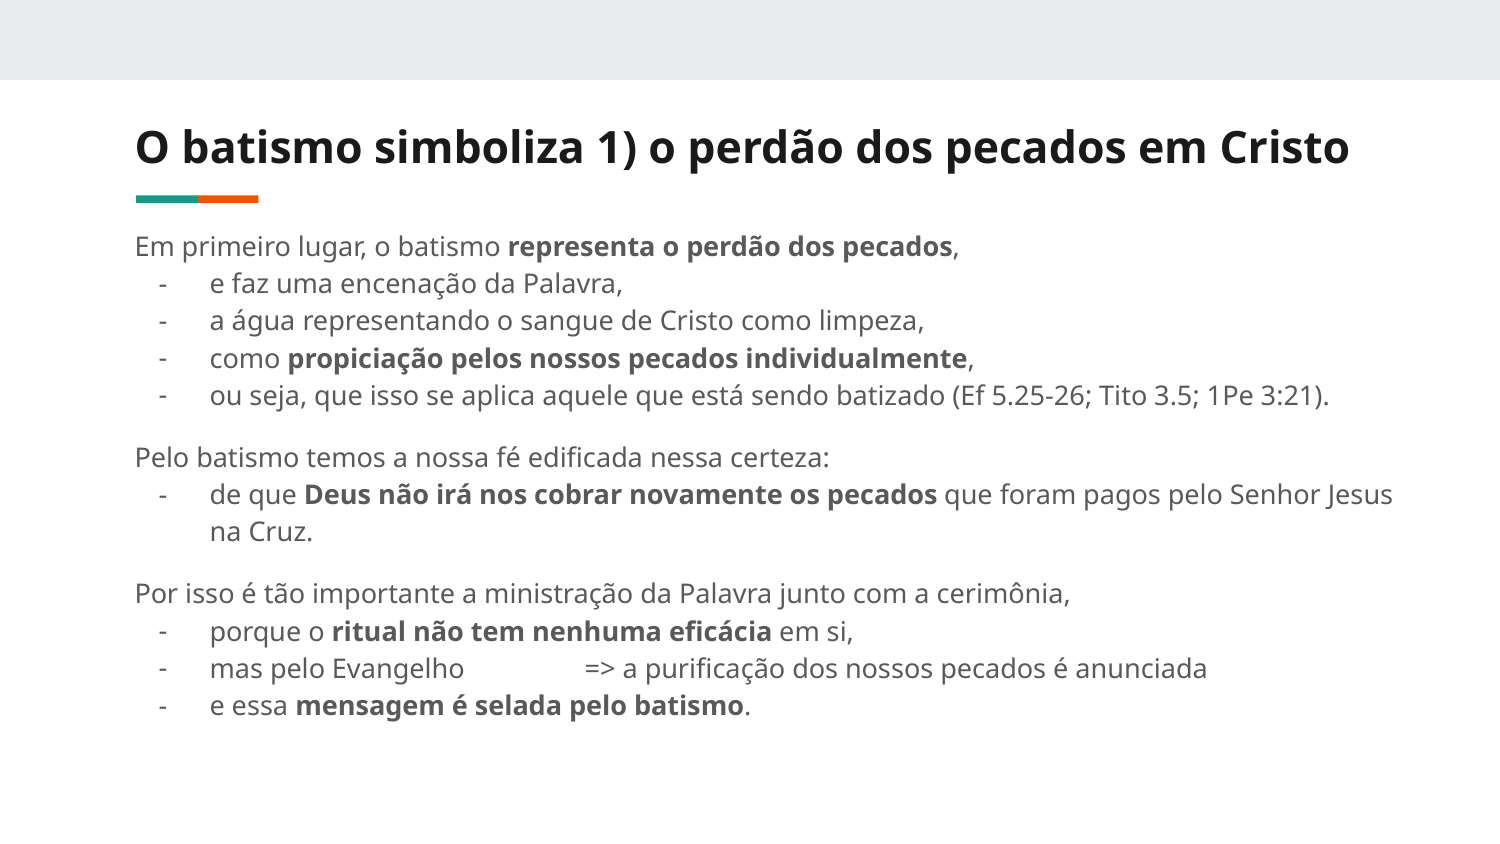

# O batismo simboliza 1) o perdão dos pecados em Cristo
Em primeiro lugar, o batismo representa o perdão dos pecados,
e faz uma encenação da Palavra,
a água representando o sangue de Cristo como limpeza,
como propiciação pelos nossos pecados individualmente,
ou seja, que isso se aplica aquele que está sendo batizado (Ef 5.25-26; Tito 3.5; 1Pe 3:21).
Pelo batismo temos a nossa fé edificada nessa certeza:
de que Deus não irá nos cobrar novamente os pecados que foram pagos pelo Senhor Jesus na Cruz.
Por isso é tão importante a ministração da Palavra junto com a cerimônia,
porque o ritual não tem nenhuma eficácia em si,
mas pelo Evangelho 		=> a purificação dos nossos pecados é anunciada
e essa mensagem é selada pelo batismo.